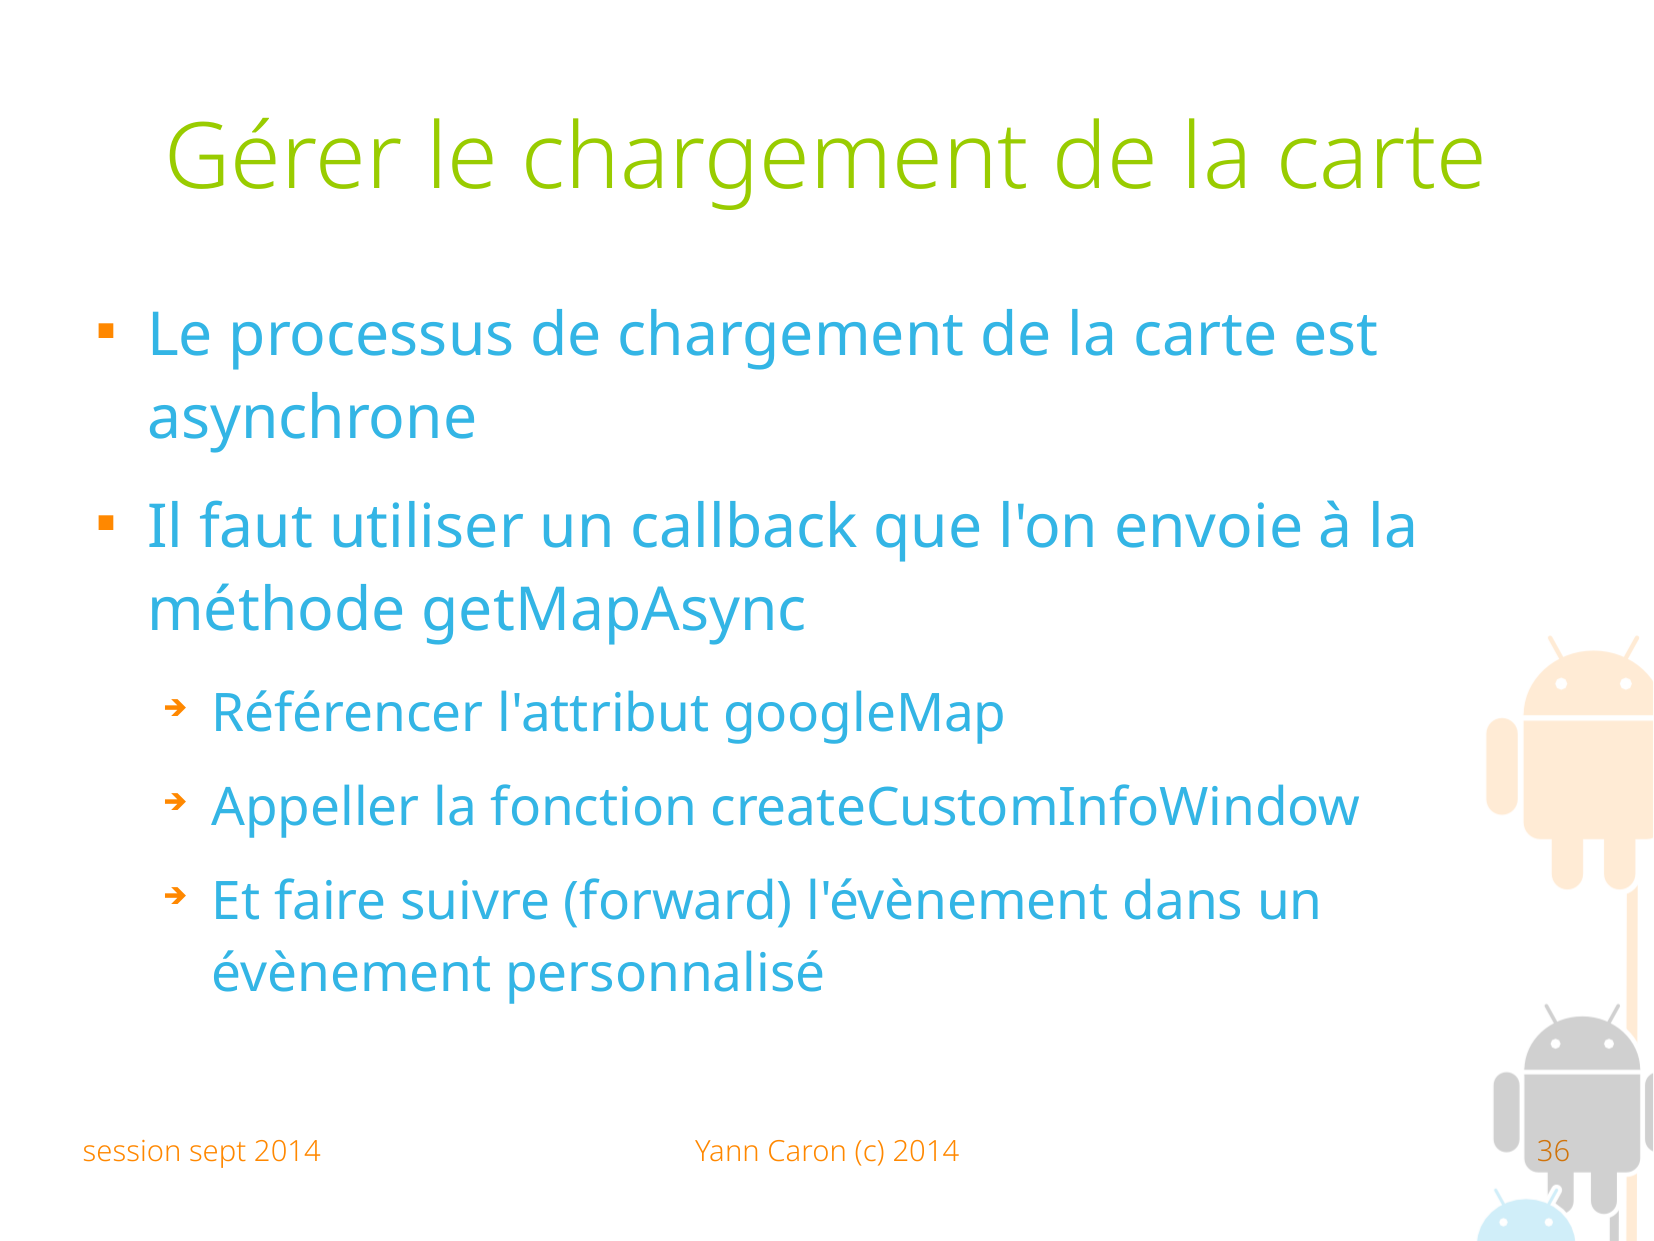

# Gérer le chargement de la carte
Le processus de chargement de la carte est asynchrone
Il faut utiliser un callback que l'on envoie à la méthode getMapAsync
Référencer l'attribut googleMap
Appeller la fonction createCustomInfoWindow
Et faire suivre (forward) l'évènement dans un évènement personnalisé
session sept 2014
Yann Caron (c) 2014
36